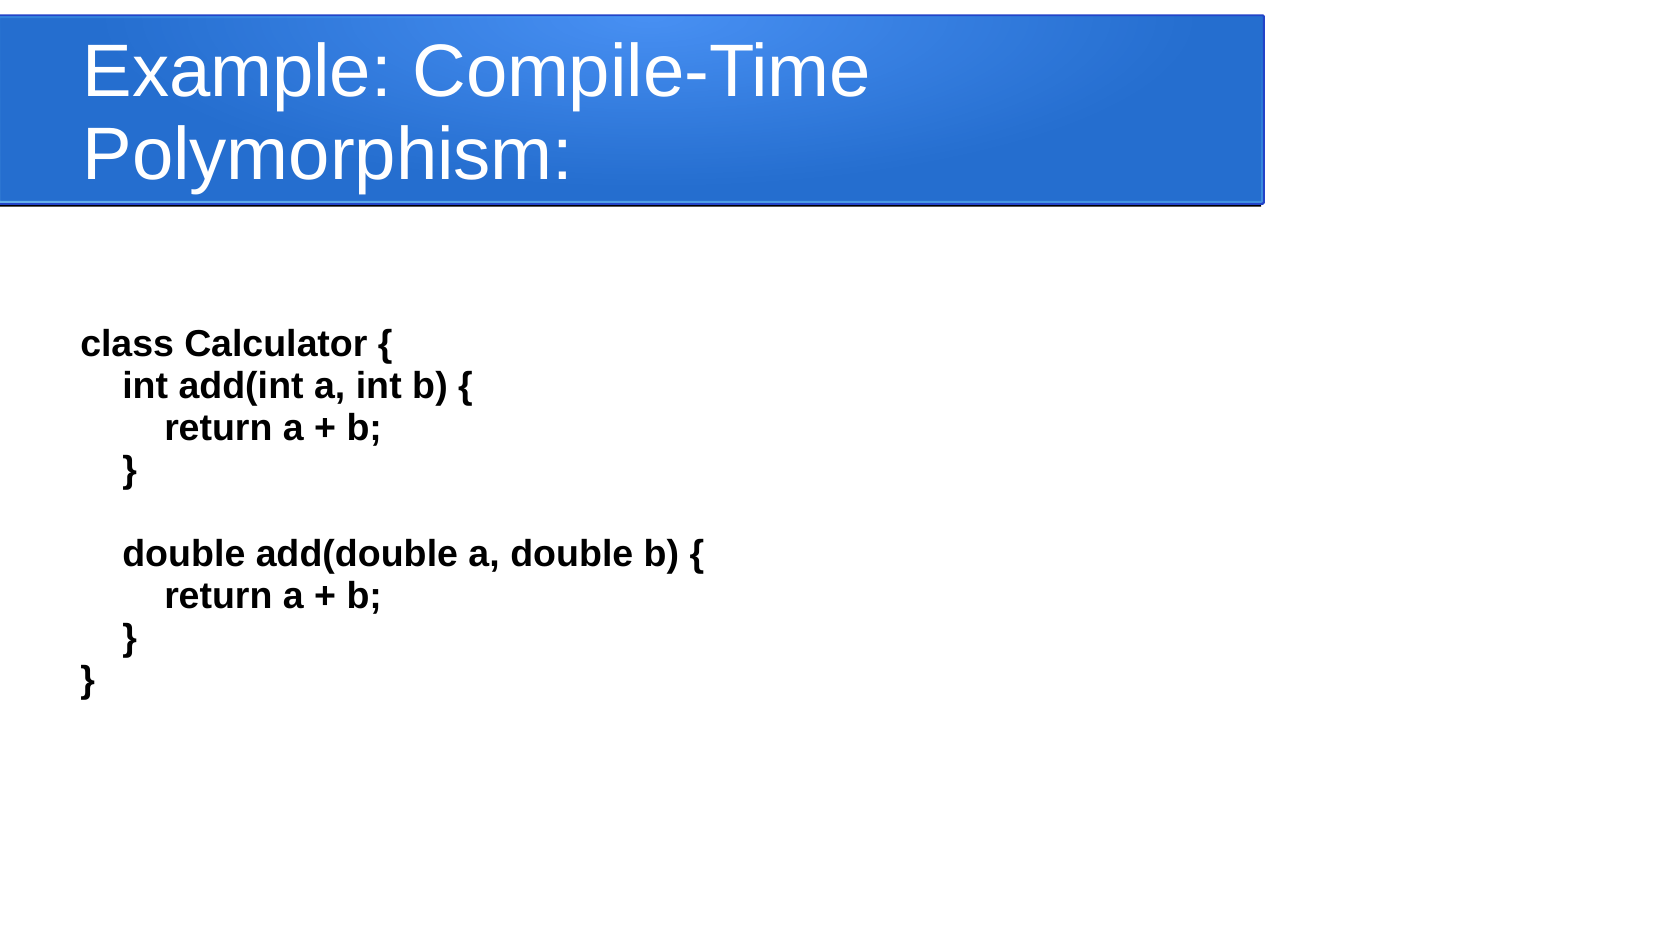

# Example: Compile-Time Polymorphism:
class Calculator {
 int add(int a, int b) {
 return a + b;
 }
 double add(double a, double b) {
 return a + b;
 }
}